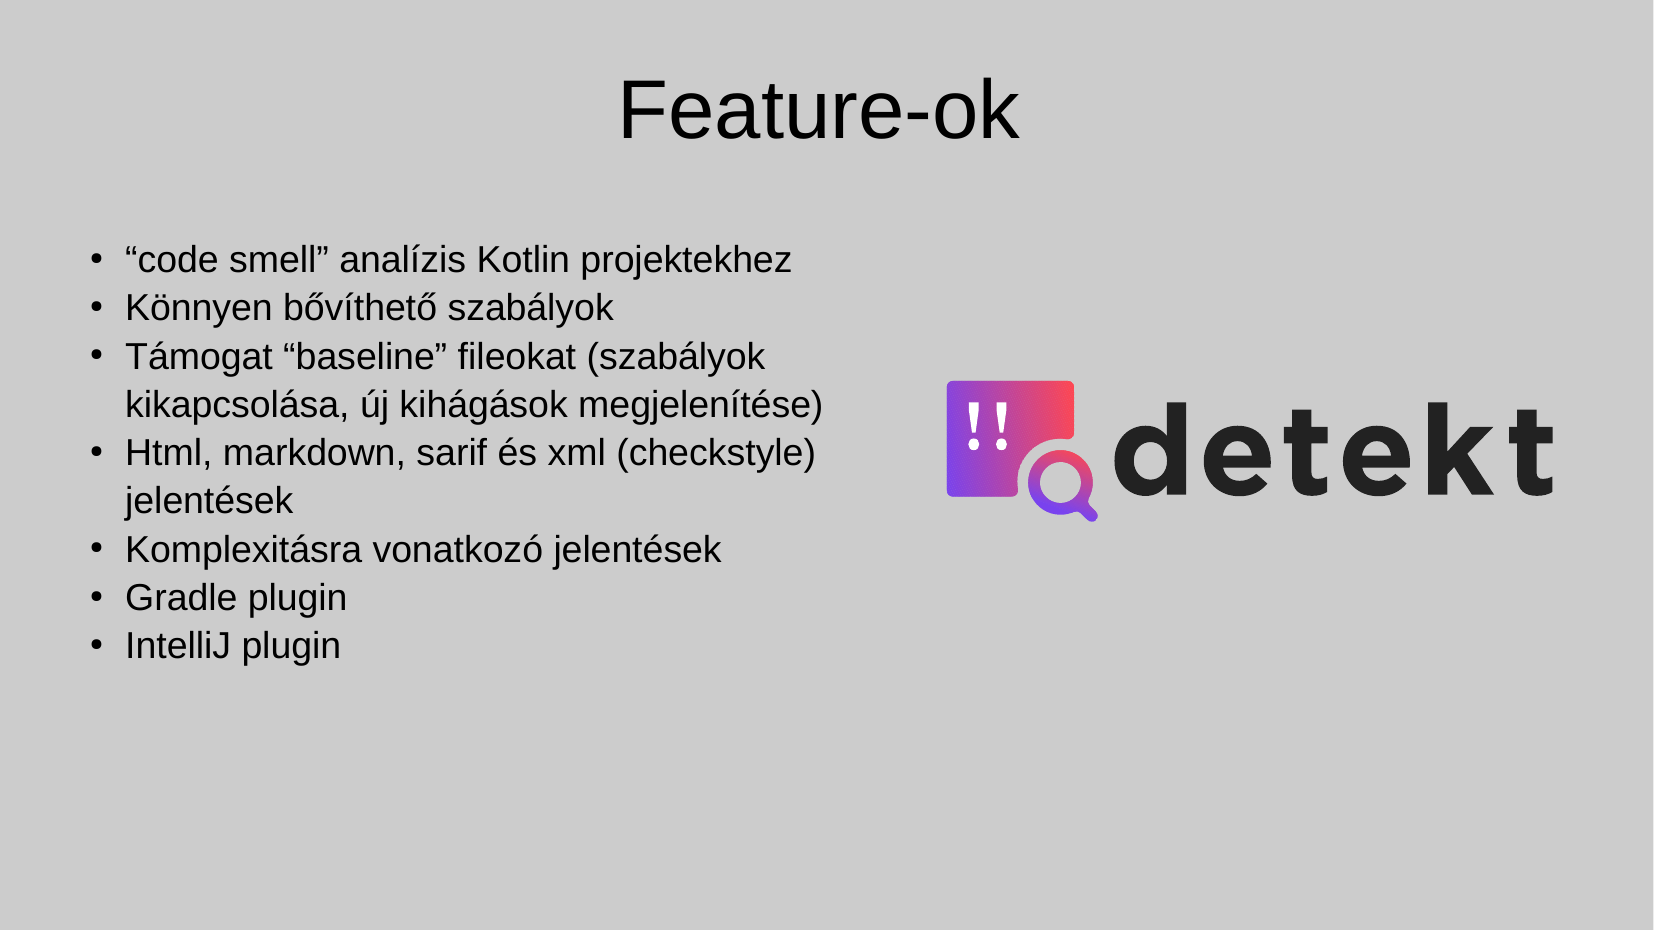

# Feature-ok
“code smell” analízis Kotlin projektekhez
Könnyen bővíthető szabályok
Támogat “baseline” fileokat (szabályok kikapcsolása, új kihágások megjelenítése)
Html, markdown, sarif és xml (checkstyle) jelentések
Komplexitásra vonatkozó jelentések
Gradle plugin
IntelliJ plugin